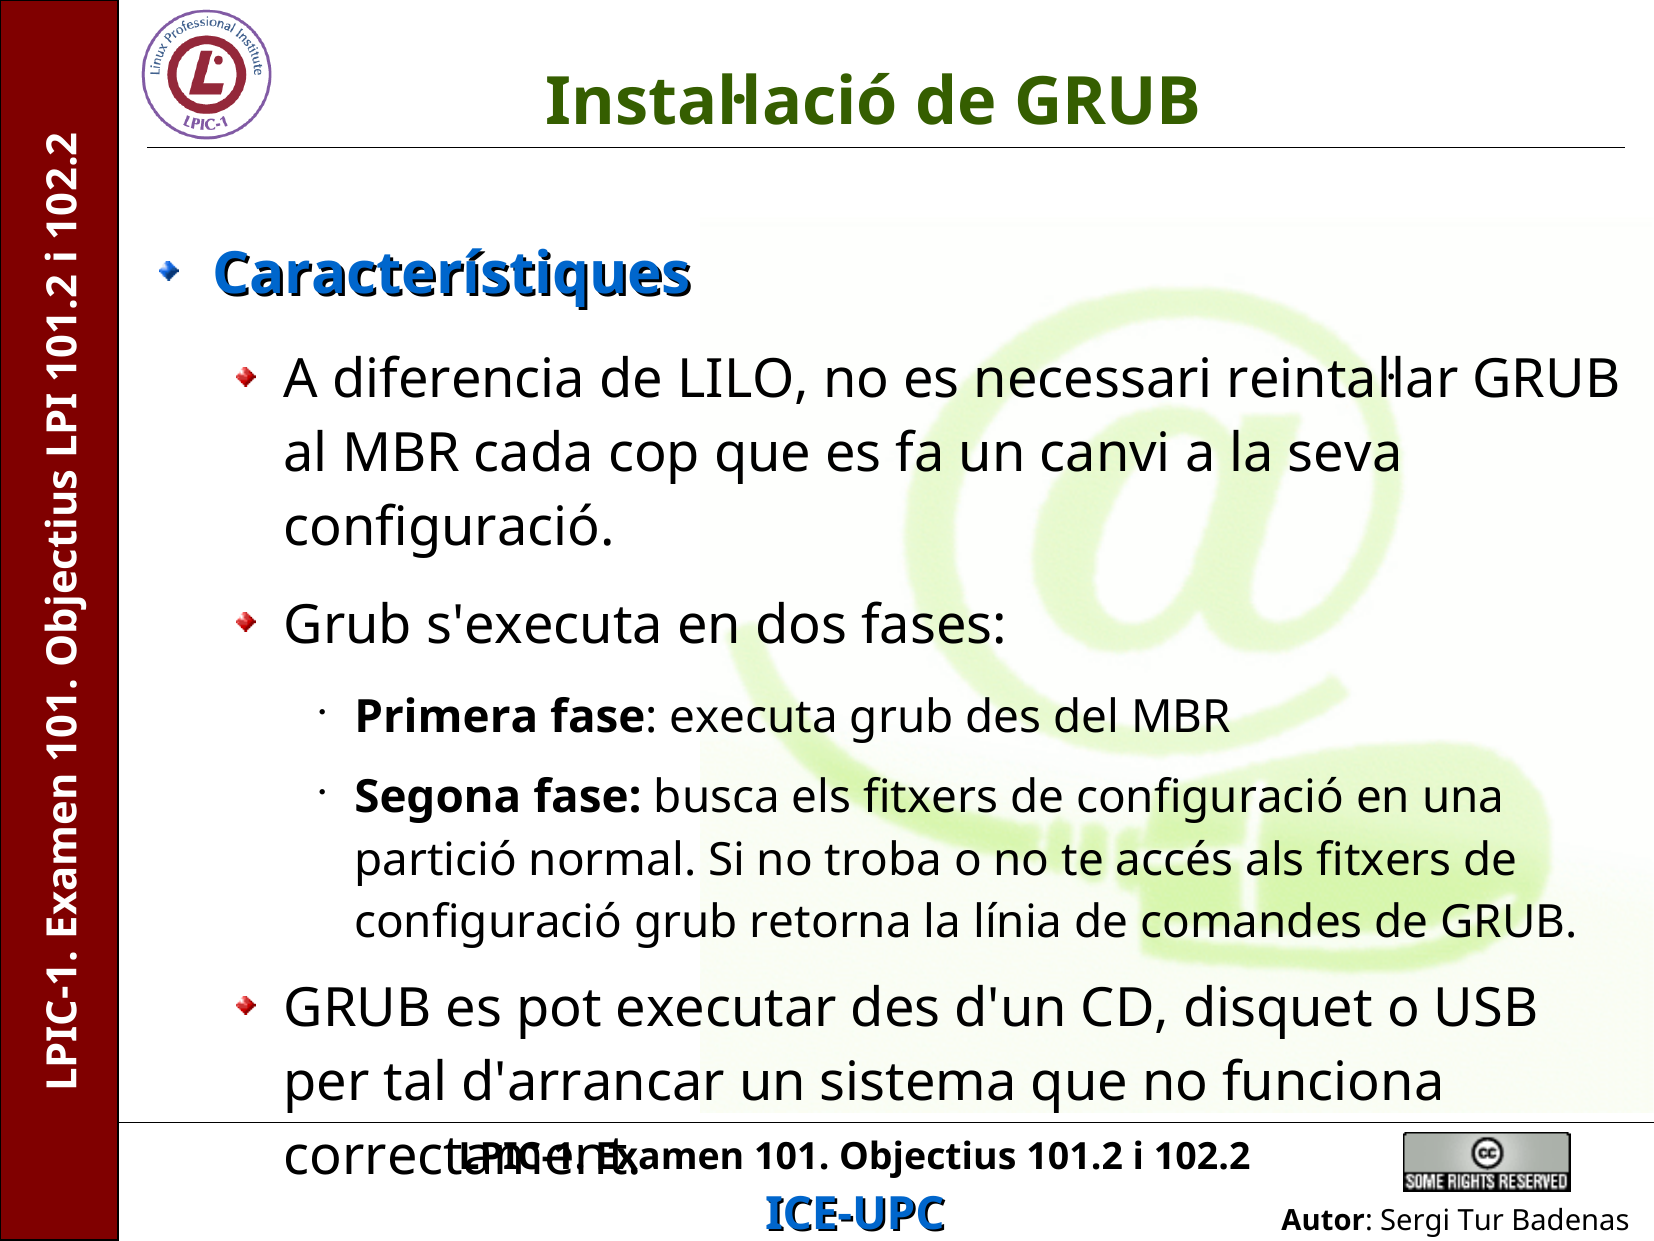

# Instal·lació de GRUB
Característiques
A diferencia de LILO, no es necessari reintal·lar GRUB al MBR cada cop que es fa un canvi a la seva configuració.
Grub s'executa en dos fases:
Primera fase: executa grub des del MBR
Segona fase: busca els fitxers de configuració en una partició normal. Si no troba o no te accés als fitxers de configuració grub retorna la línia de comandes de GRUB.
GRUB es pot executar des d'un CD, disquet o USB per tal d'arrancar un sistema que no funciona correctament.